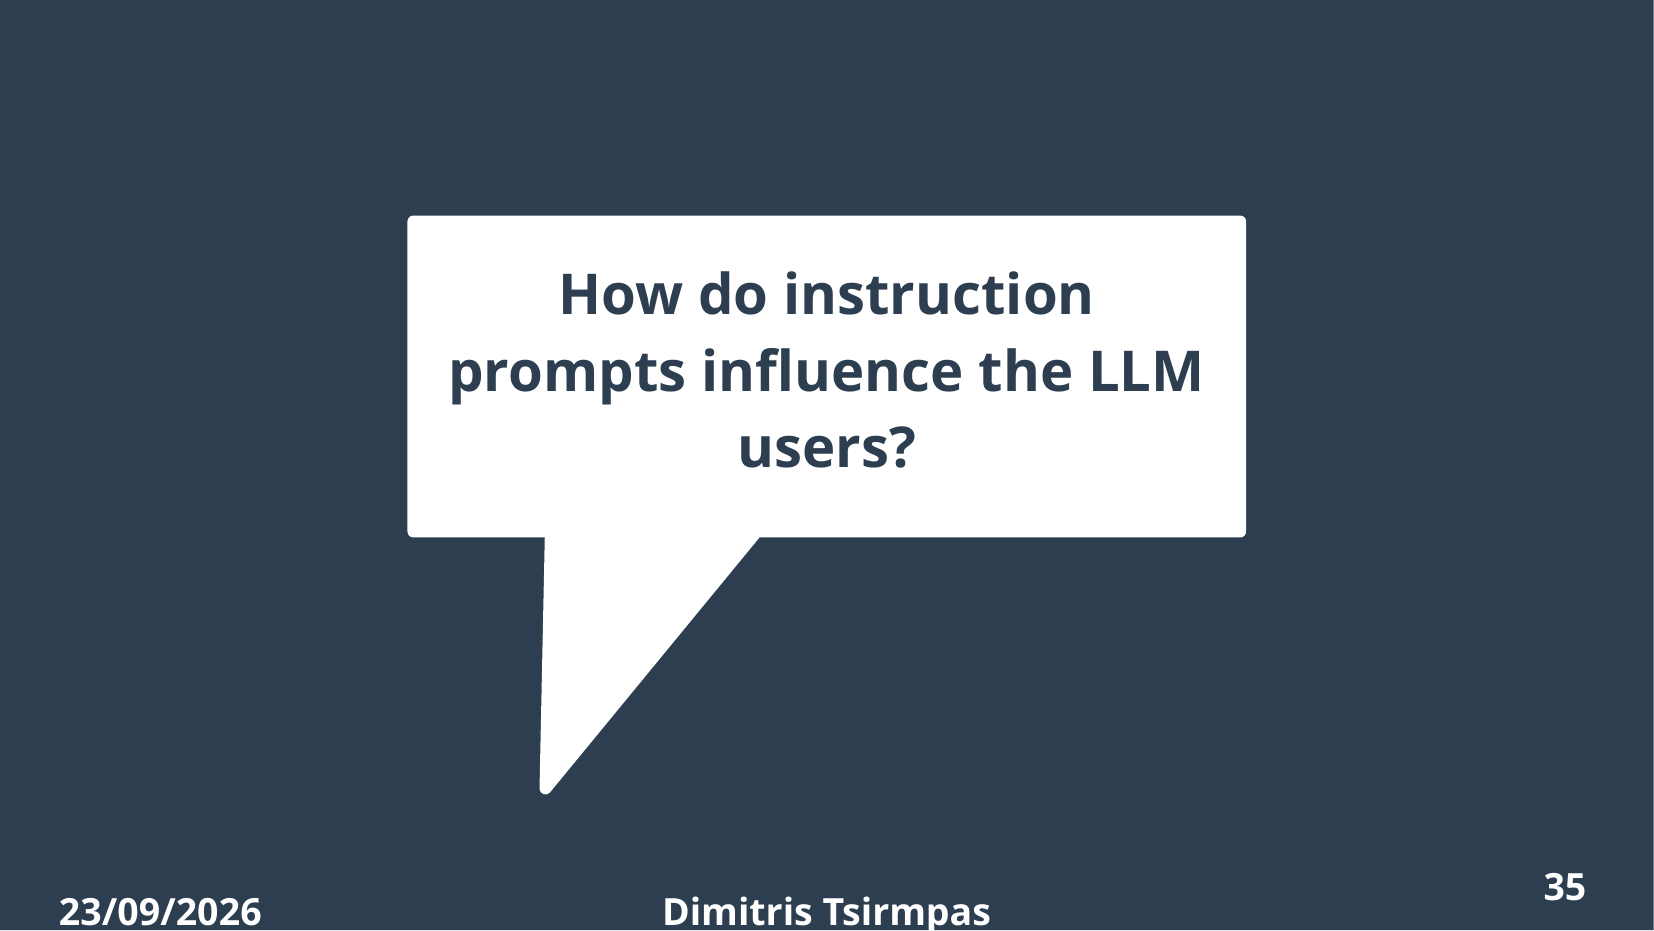

# How do instruction prompts influence the LLM users?
35
Dimitris Tsirmpas